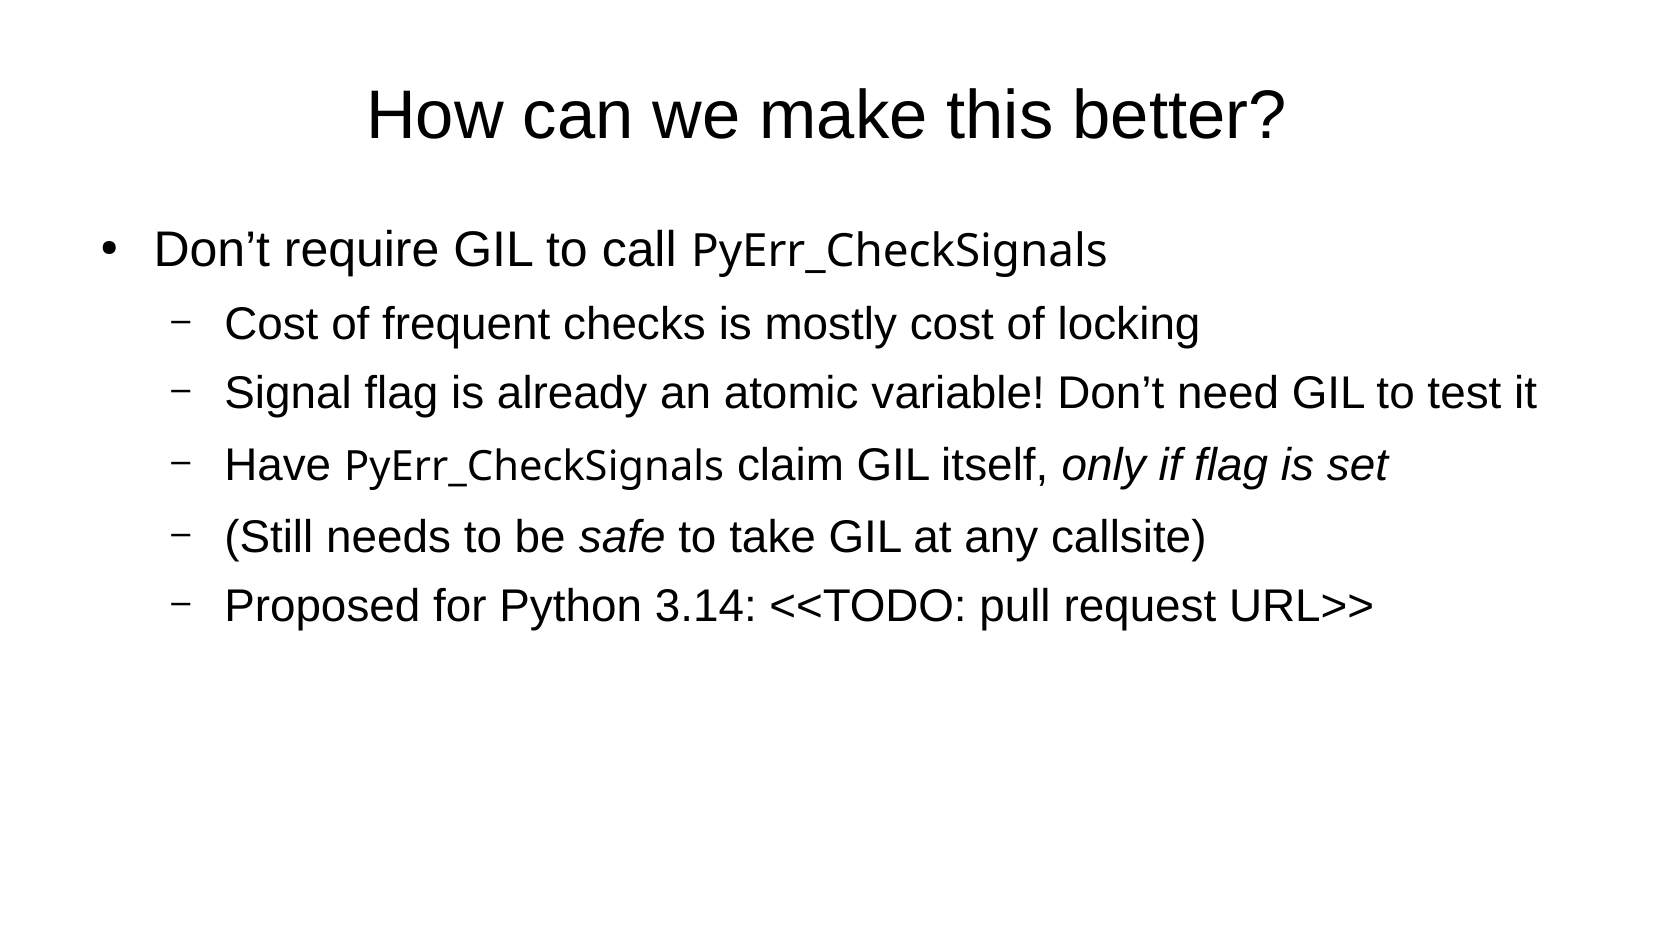

# How can we make this better?
Don’t require GIL to call PyErr_CheckSignals
Cost of frequent checks is mostly cost of locking
Signal flag is already an atomic variable! Don’t need GIL to test it
Have PyErr_CheckSignals claim GIL itself, only if flag is set
(Still needs to be safe to take GIL at any callsite)
Proposed for Python 3.14: <<TODO: pull request URL>>